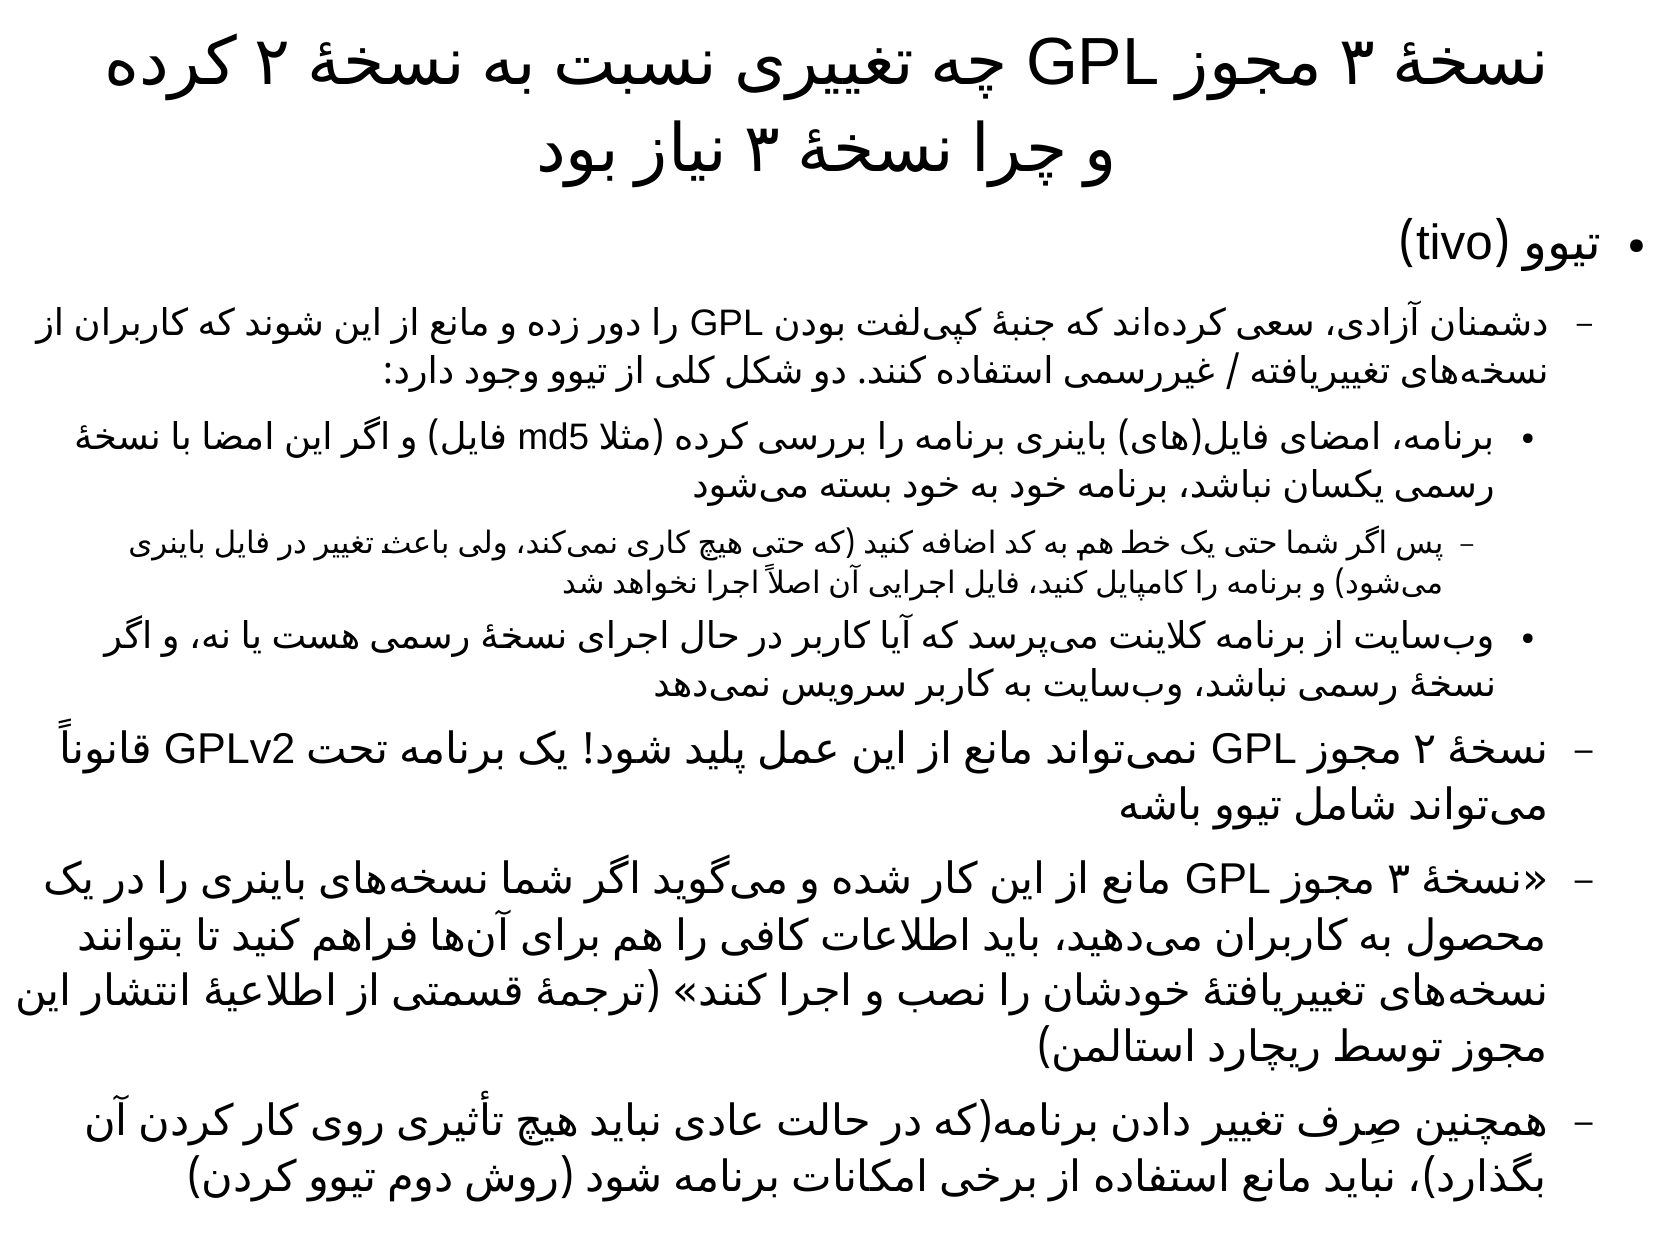

# نسخهٔ ۳ مجوز GPL چه تغییری نسبت به نسخهٔ ۲ کرده و چرا نسخهٔ ۳ نیاز بود
تیوو (tivo)
دشمنان آزادی، سعی کرده‌اند که جنبهٔ کپی‌لفت بودن GPL را دور زده و مانع از این شوند که کاربران از نسخه‌های تغییریافته / غیررسمی استفاده کنند. دو شکل کلی از تیوو وجود دارد:
برنامه، امضای فایل(های) باینری برنامه را بررسی کرده (مثلا md5 فایل) و اگر این امضا با نسخهٔ رسمی یکسان نباشد، برنامه خود به خود بسته می‌شود
پس اگر شما حتی یک خط هم به کد اضافه کنید (که حتی هیچ کاری نمی‌کند، ولی باعث تغییر در فایل باینری می‌شود) و برنامه را کامپایل کنید، فایل اجرایی آن اصلاً اجرا نخواهد شد
وب‌سایت از برنامه کلاینت می‌پرسد که آیا کاربر در حال اجرای نسخهٔ رسمی هست یا نه، و اگر نسخهٔ رسمی نباشد، وب‌سایت به کاربر سرویس نمی‌دهد
نسخهٔ ۲ مجوز GPL نمی‌تواند مانع از این عمل پلید شود! یک برنامه تحت GPLv2 قانوناً می‌تواند شامل تیوو باشه
«نسخهٔ ۳ مجوز GPL مانع از این کار شده و می‌گوید اگر شما نسخه‌های باینری را در یک محصول به کاربران می‌دهید، باید اطلاعات کافی را هم برای آن‌ها فراهم کنید تا بتوانند نسخه‌های تغییریافتهٔ خودشان را نصب و اجرا کنند» (ترجمهٔ قسمتی از اطلاعیهٔ انتشار این مجوز توسط ریچارد استالمن)
همچنین صِرف تغییر دادن برنامه(که در حالت عادی نباید هیچ تأثیری روی کار کردن آن بگذارد)، نباید مانع استفاده از برخی امکانات برنامه شود (روش دوم تیوو کردن)